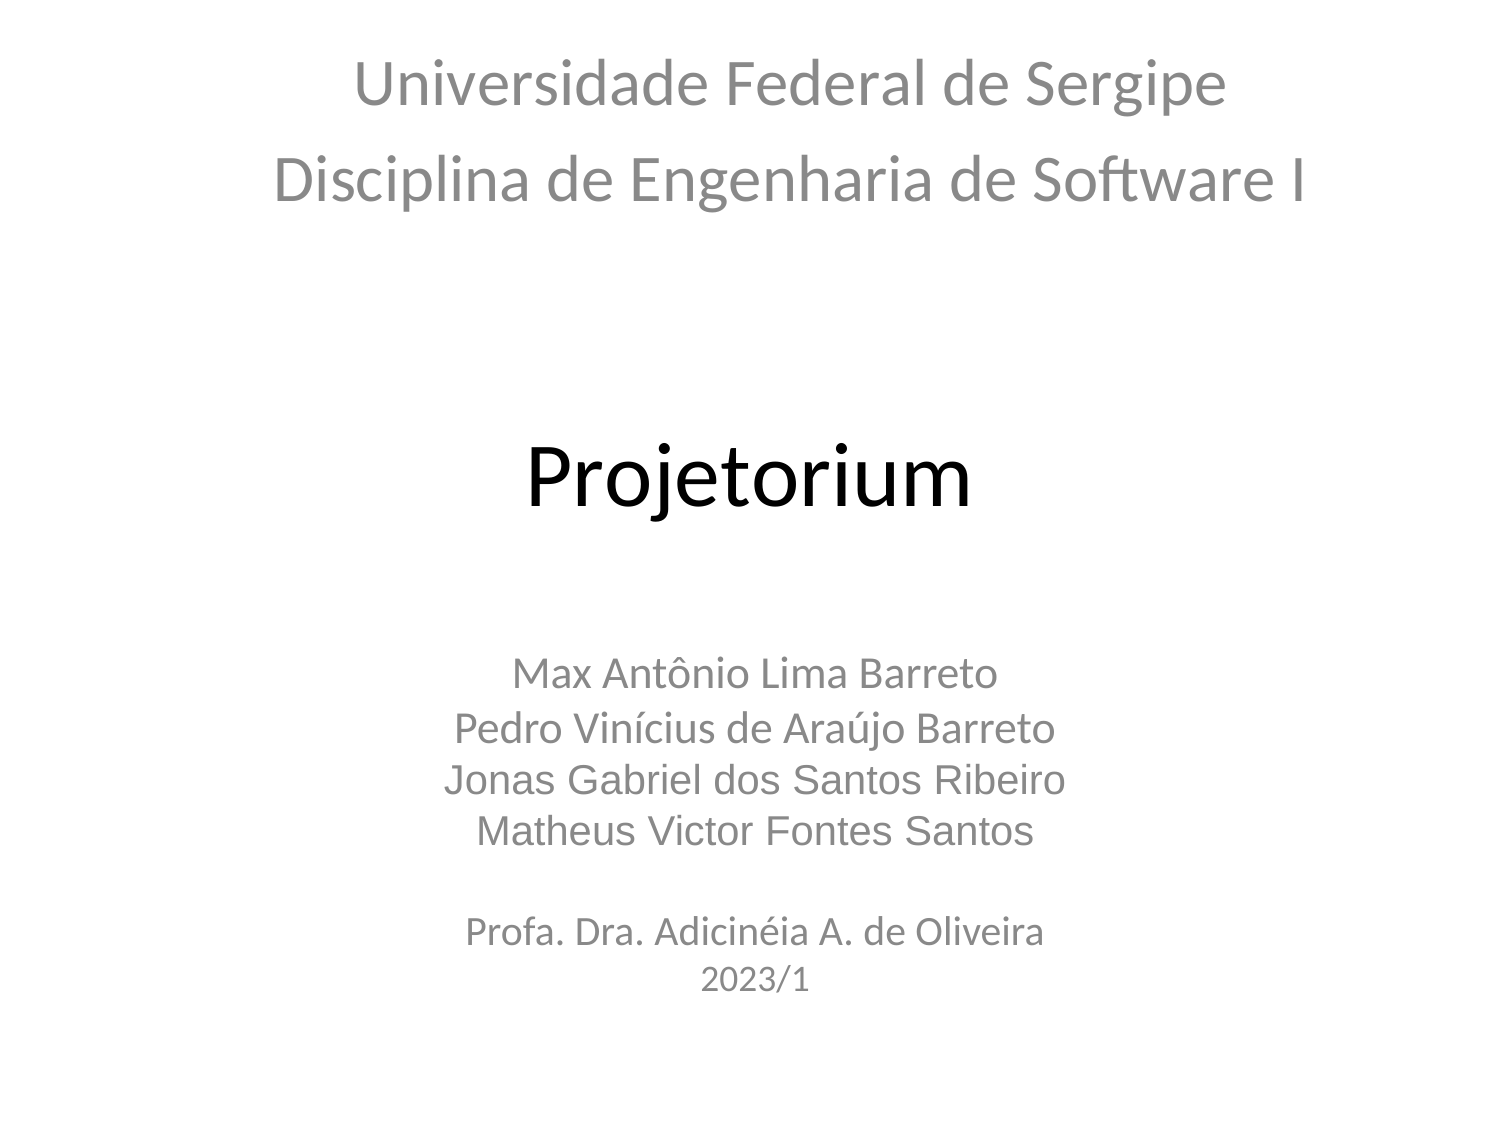

Universidade Federal de Sergipe
Disciplina de Engenharia de Software I
# Projetorium
Max Antônio Lima Barreto
Pedro Vinícius de Araújo Barreto
Jonas Gabriel dos Santos Ribeiro
Matheus Victor Fontes Santos
Profa. Dra. Adicinéia A. de Oliveira
2023/1